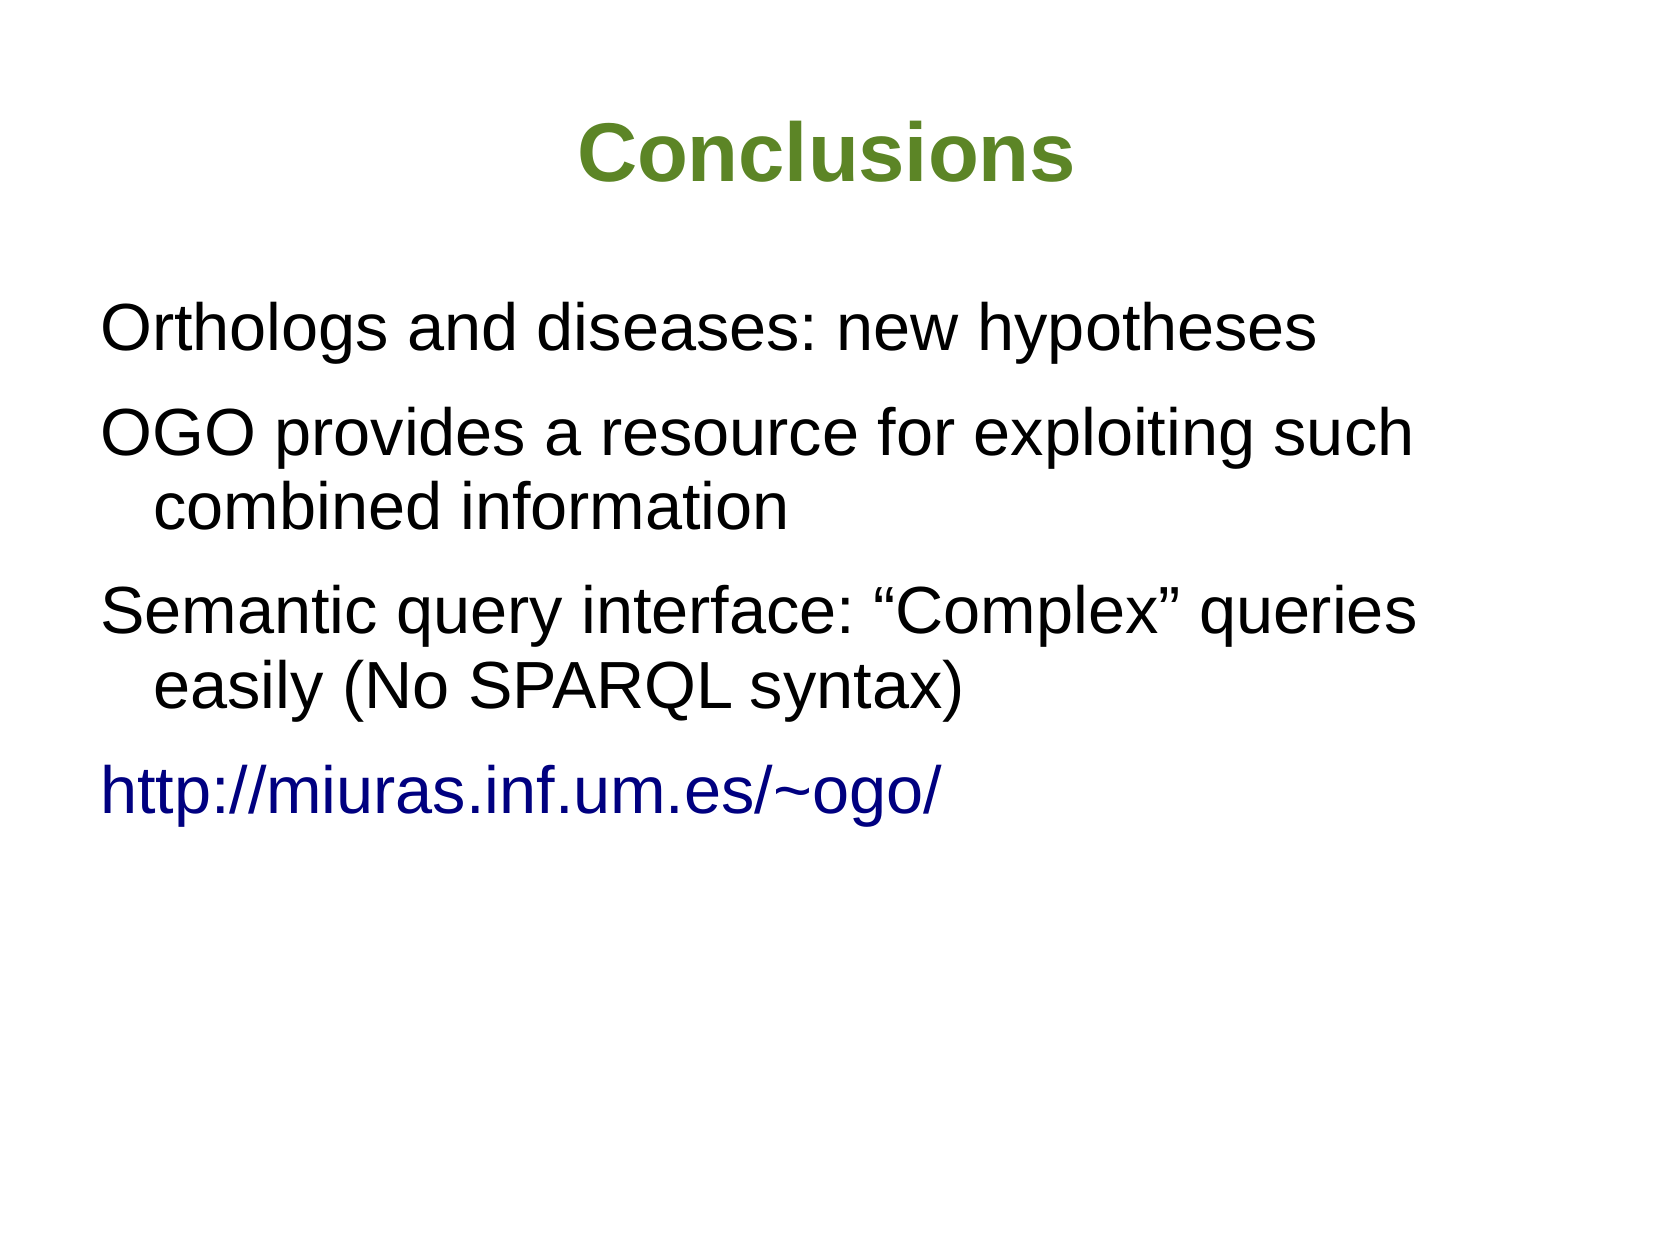

# Conclusions
Orthologs and diseases: new hypotheses
OGO provides a resource for exploiting such combined information
Semantic query interface: “Complex” queries easily (No SPARQL syntax)
http://miuras.inf.um.es/~ogo/